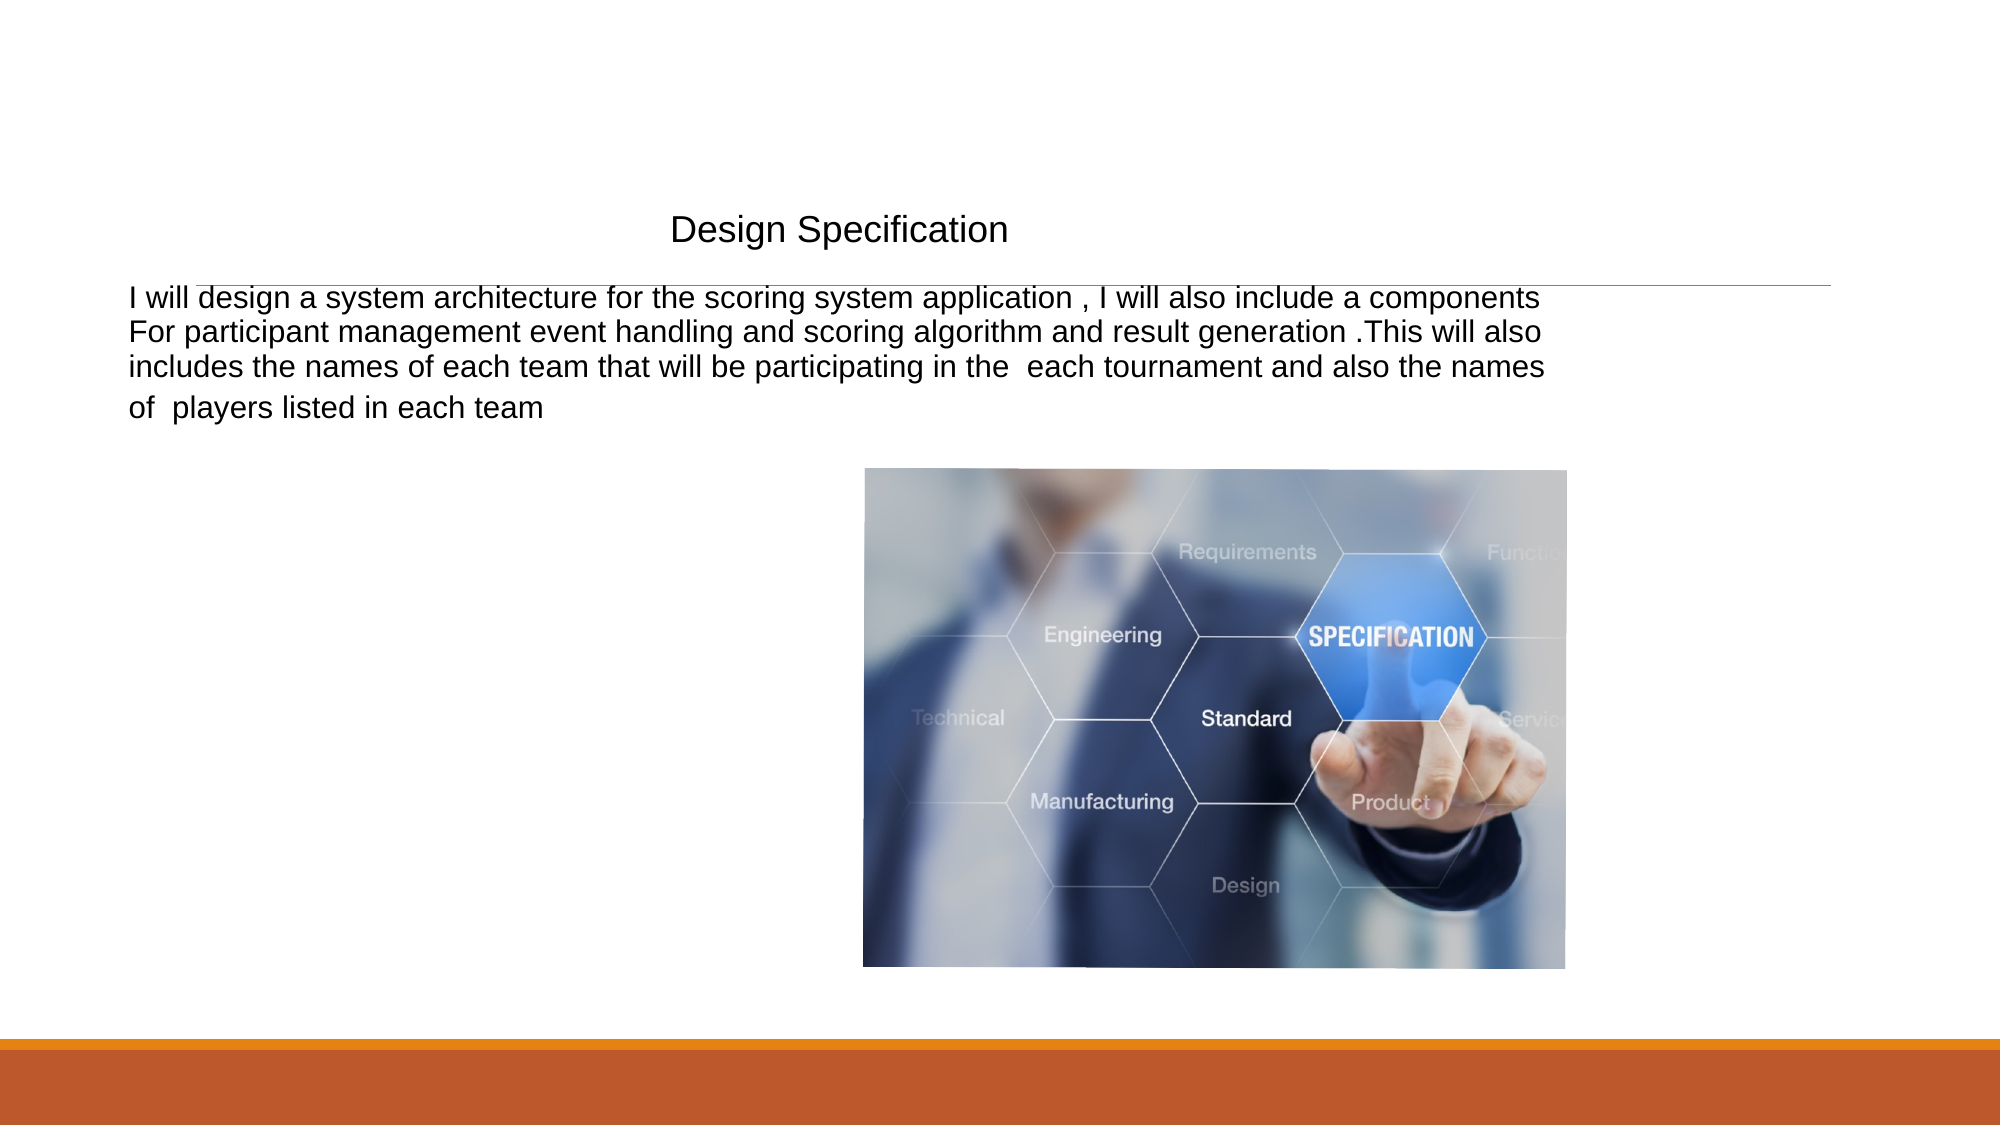

Design Specification
I will design a system architecture for the scoring system application , I will also include a components
For participant management event handling and scoring algorithm and result generation .This will also includes the names of each team that will be participating in the each tournament and also the names of players listed in each team